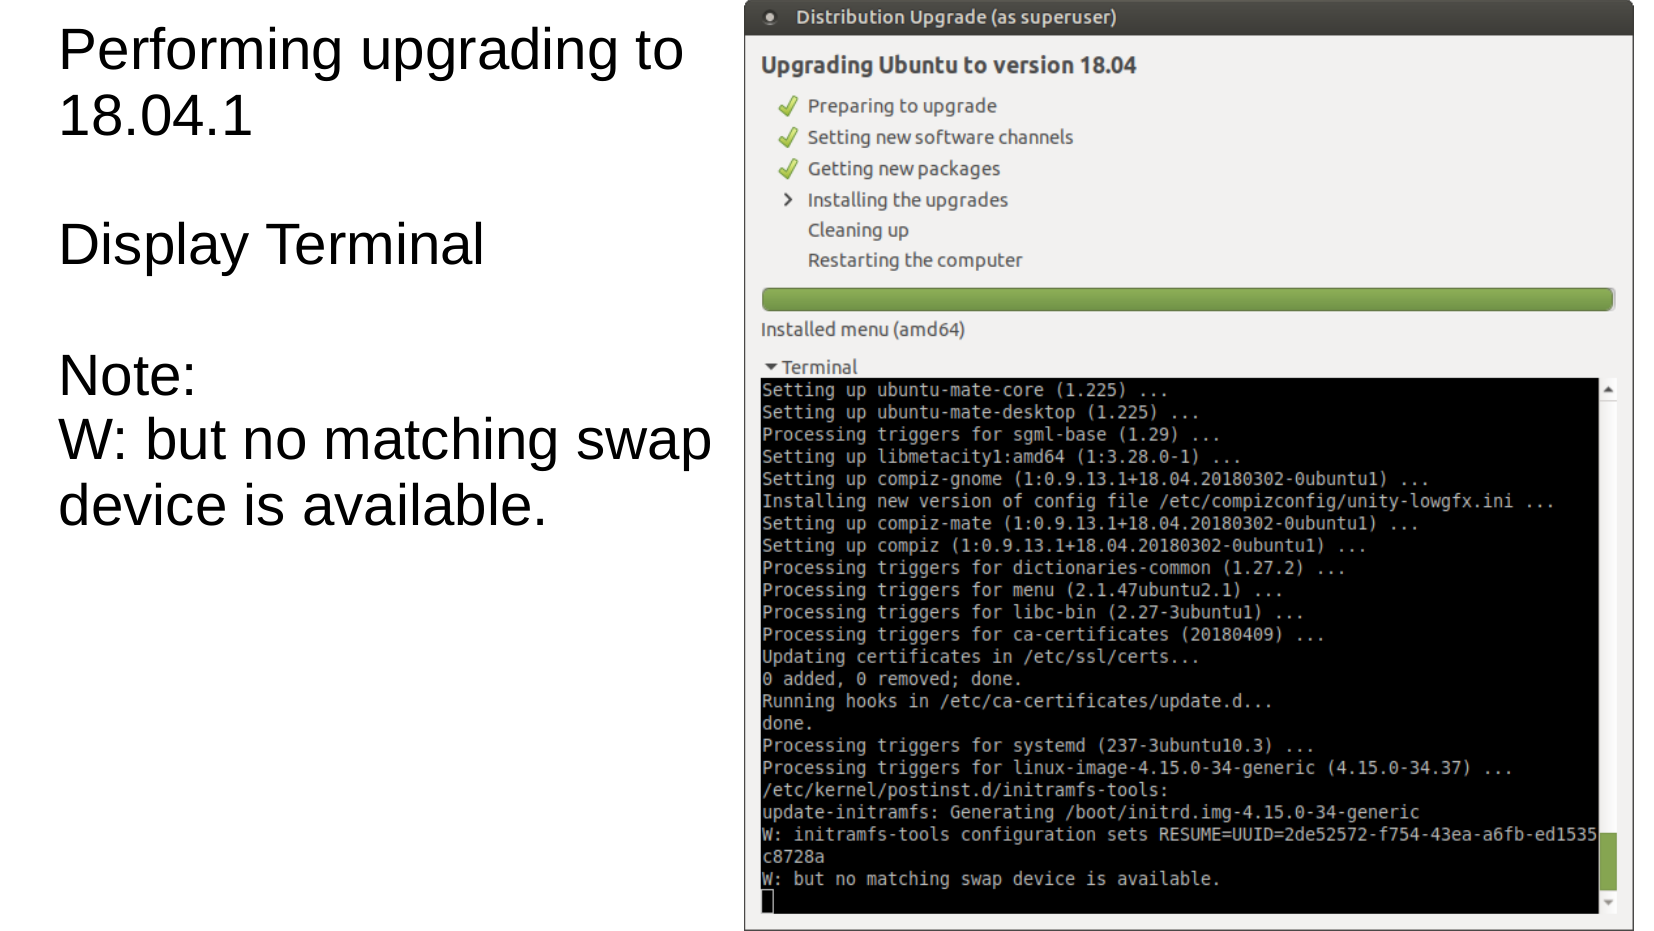

# Performing upgrading to 18.04.1 Display Terminal Note: W: but no matching swap device is available.